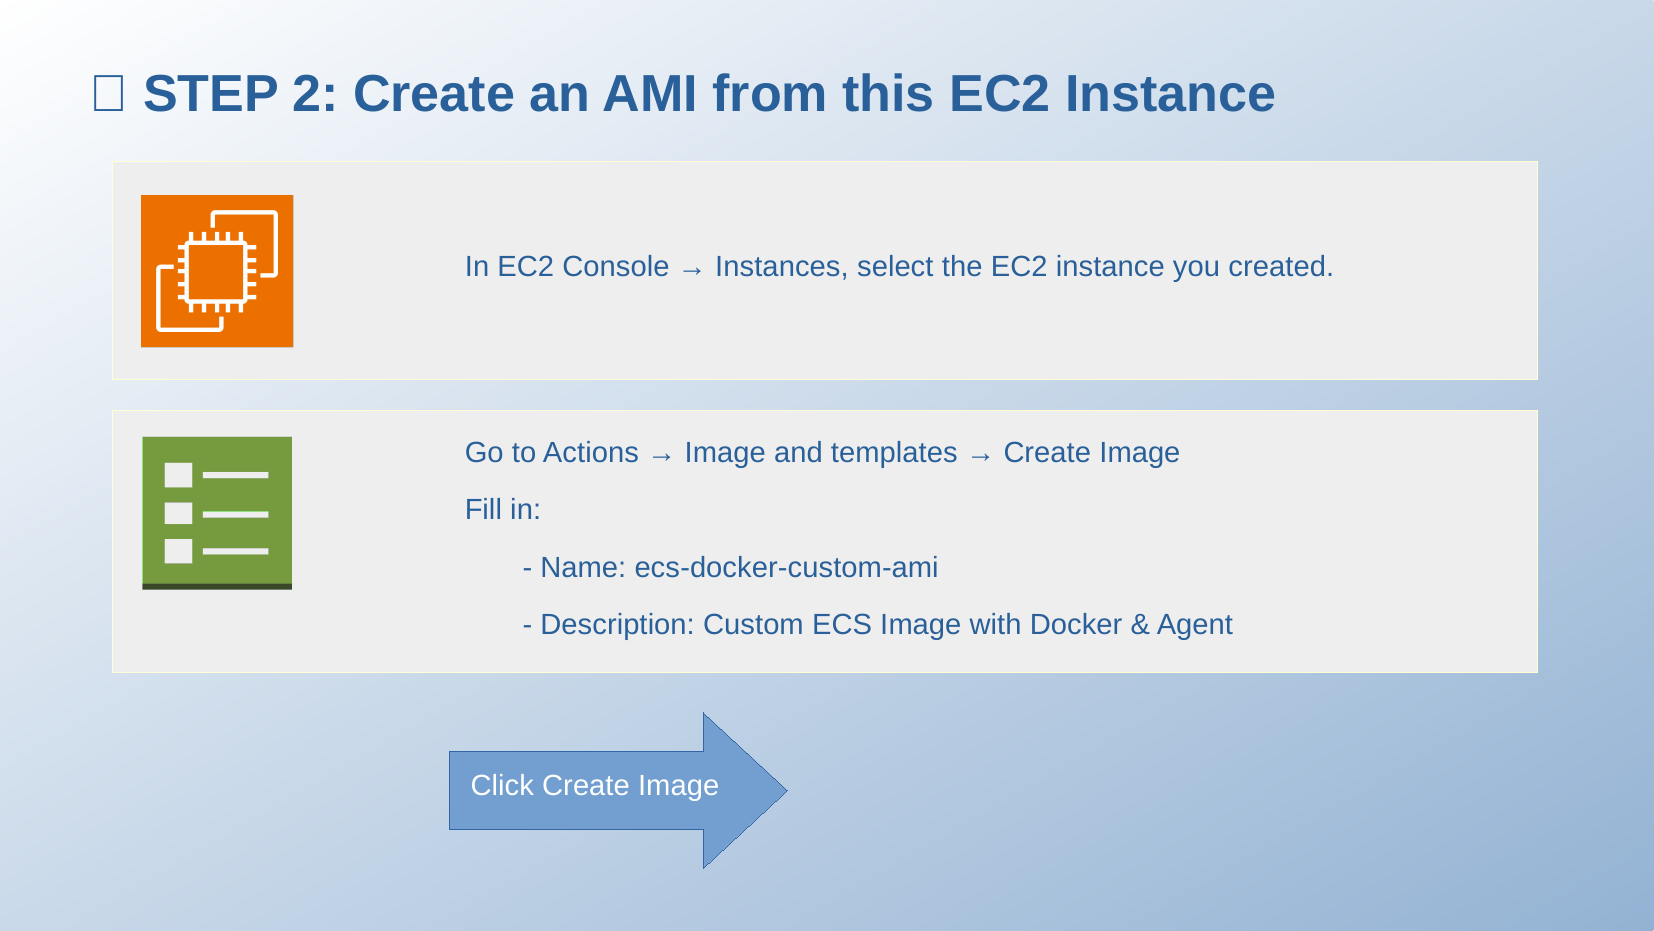

🧱 STEP 2: Create an AMI from this EC2 Instance
In EC2 Console → Instances, select the EC2 instance you created.
Go to Actions → Image and templates → Create Image
Fill in:
 - Name: ecs-docker-custom-ami
 - Description: Custom ECS Image with Docker & Agent
Click Create Image